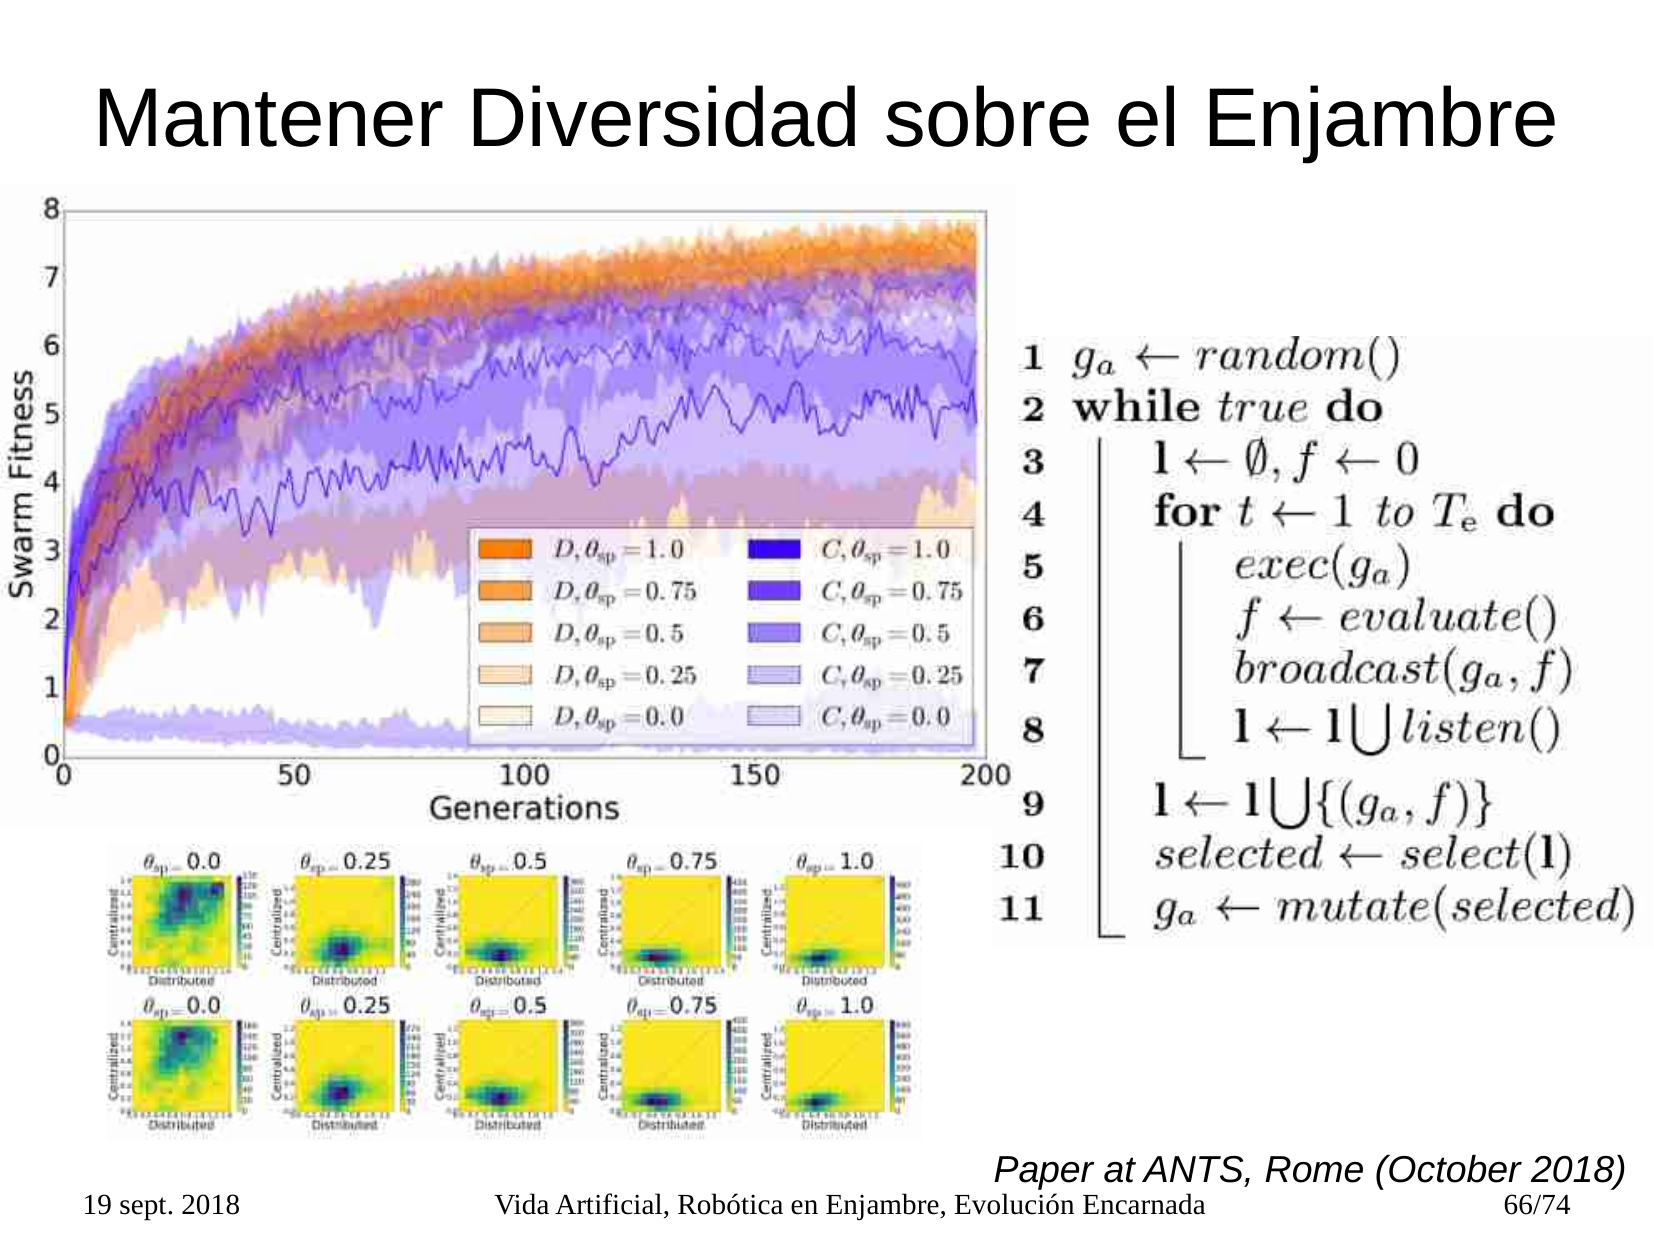

# Mantener Diversidad sobre el Enjambre
Paper at ANTS, Rome (October 2018)
19 sept. 2018
Vida Artificial, Robótica en Enjambre, Evolución Encarnada
66